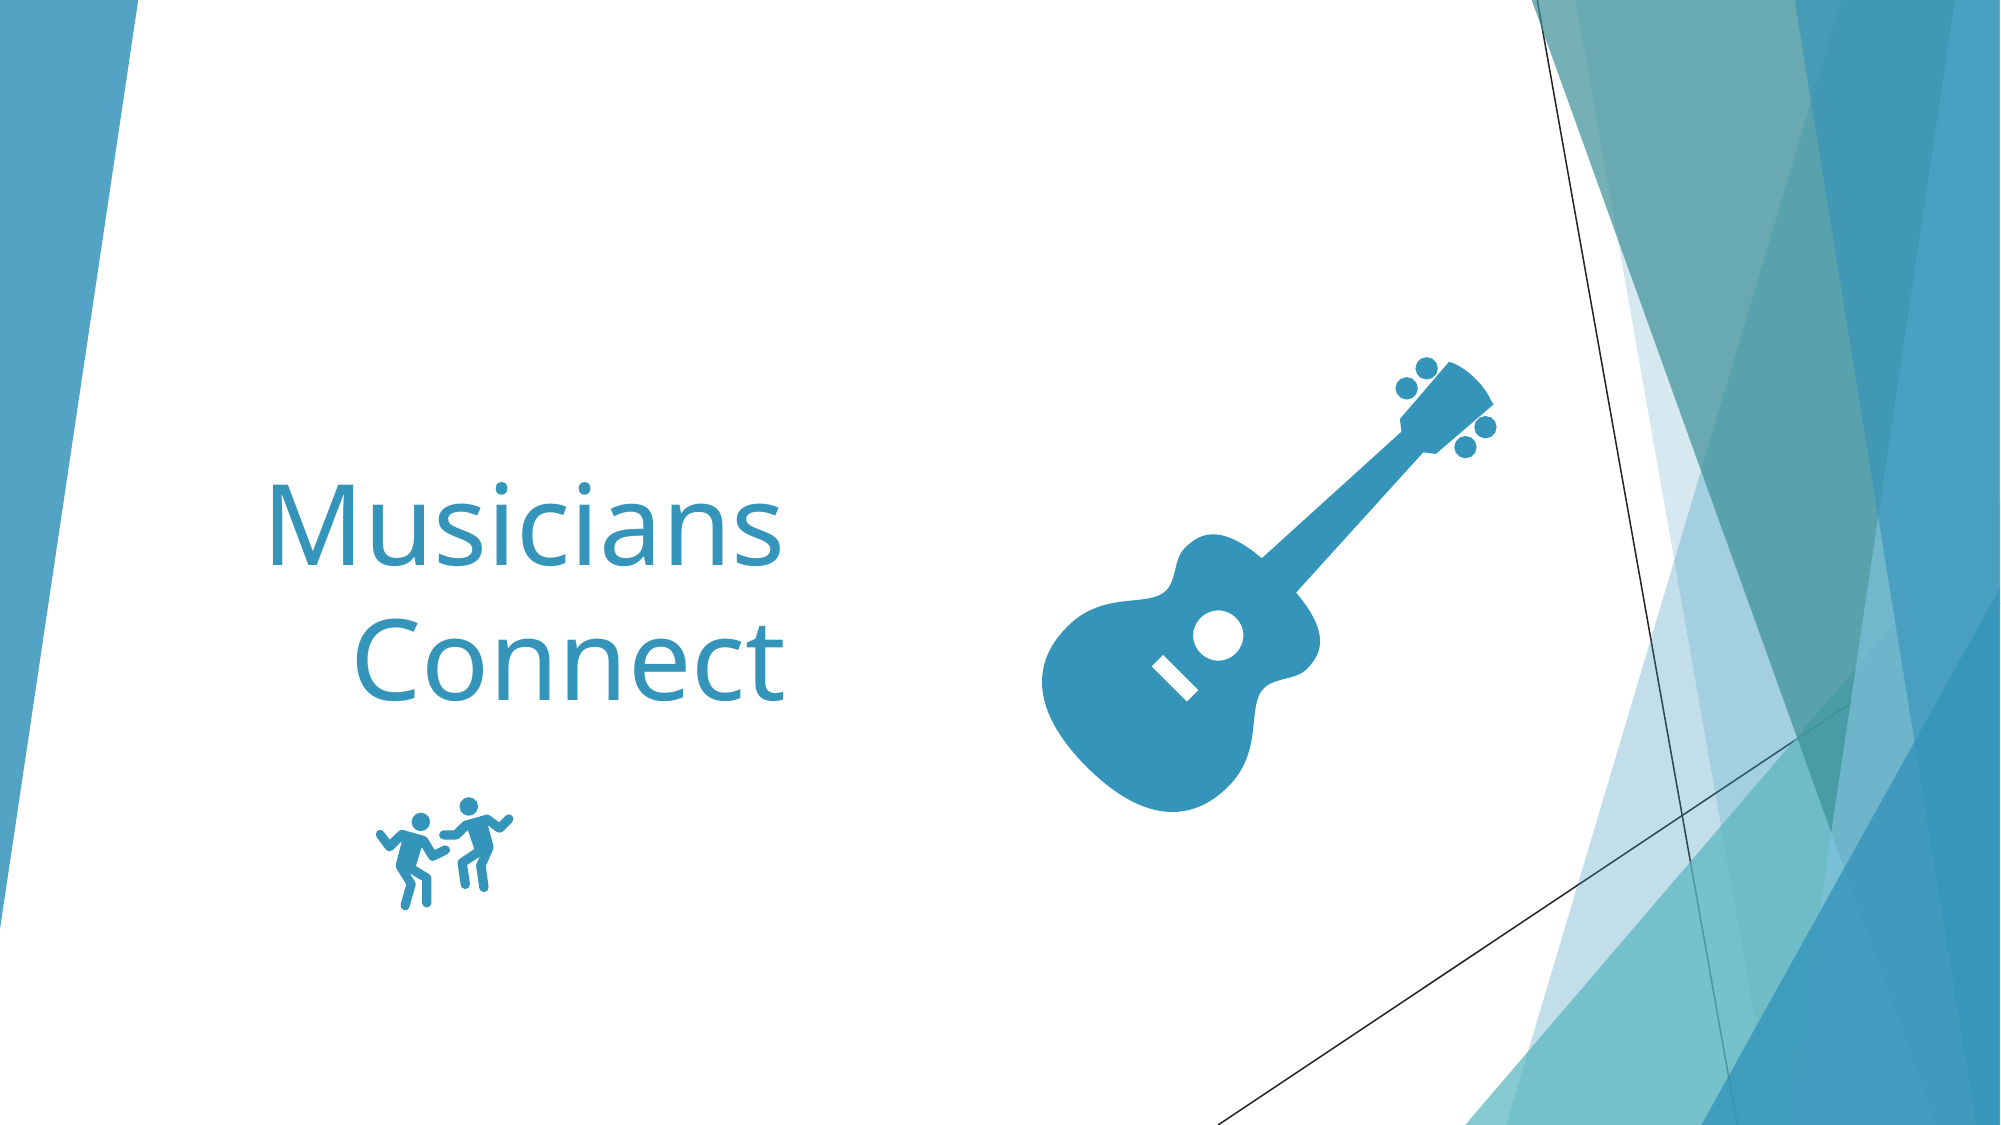

# Musicians Connect
Group members:
Manjiri Rane (10113623)
Yash Pandey (10113381)
2